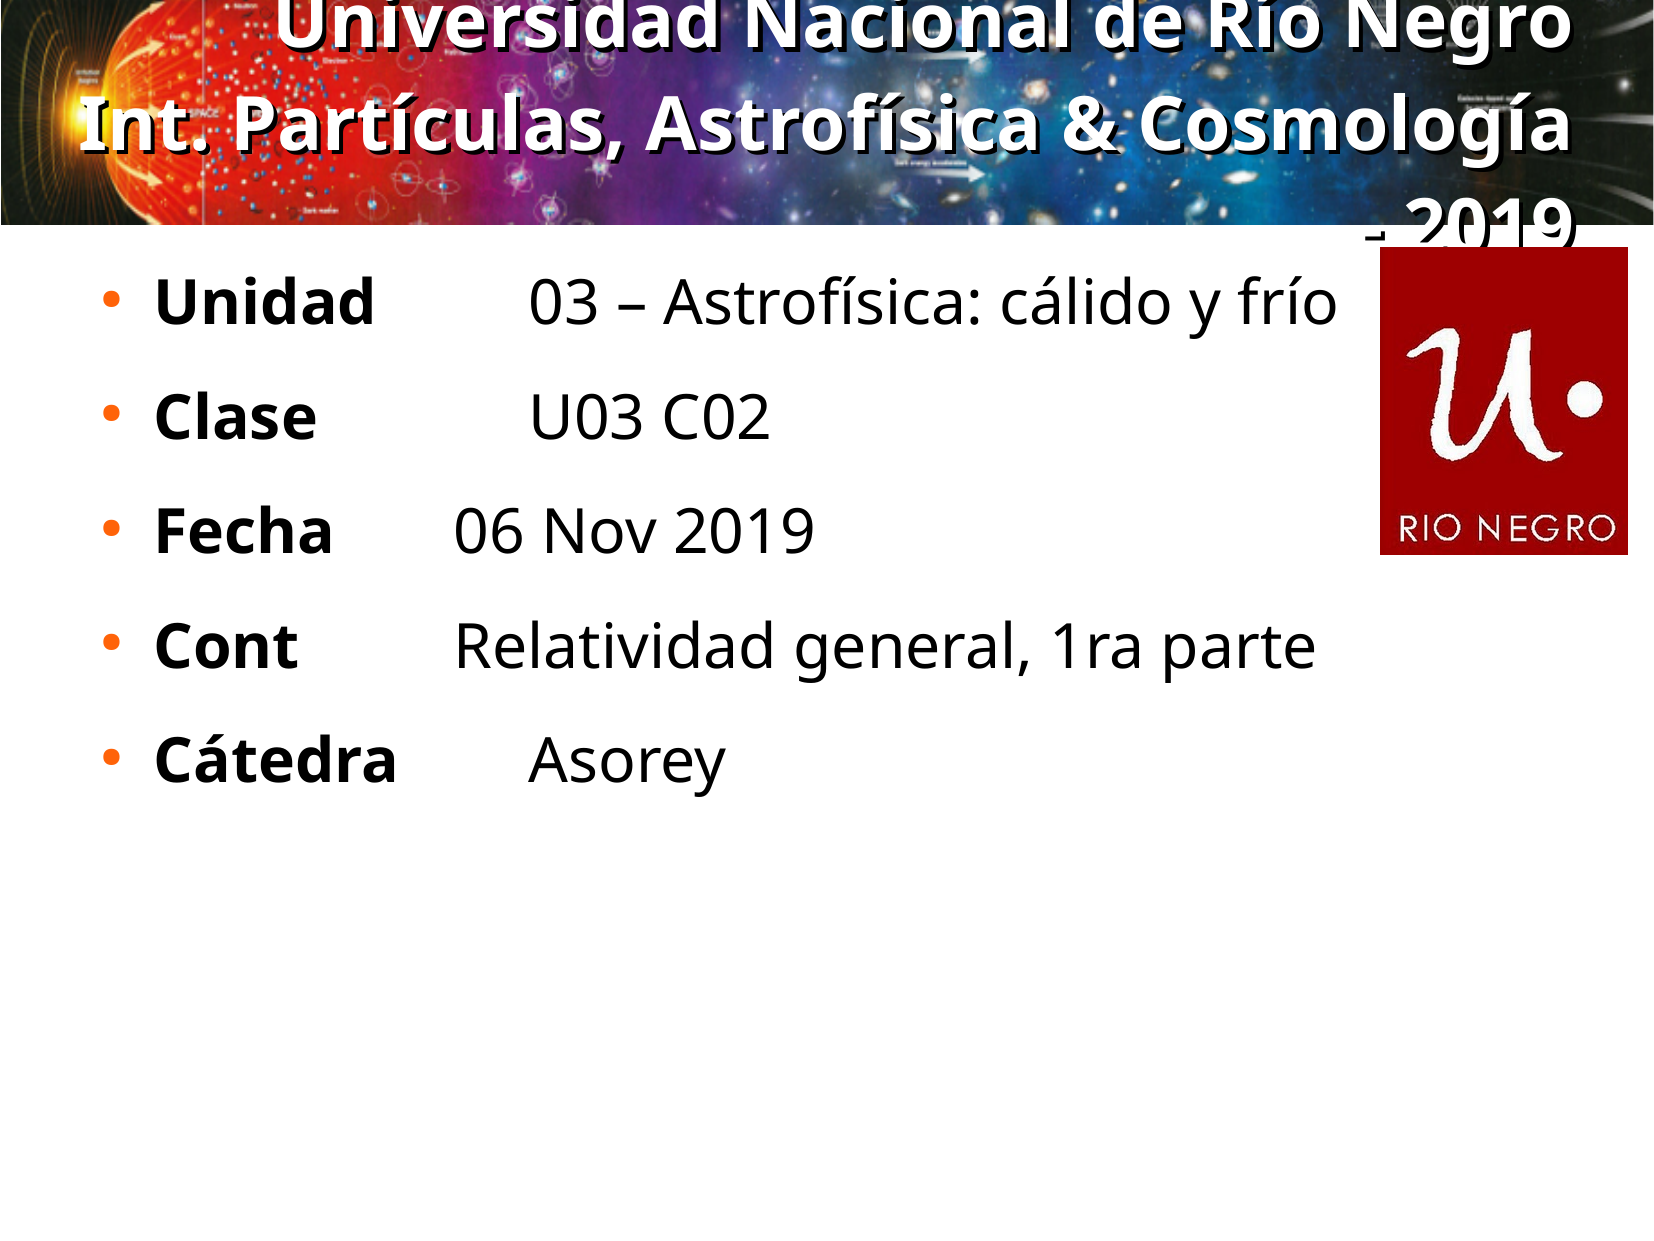

# Universidad Nacional de Río Negro Int. Partículas, Astrofísica & Cosmología - 2019
Unidad 		03 – Astrofísica: cálido y frío
Clase			U03 C02
Fecha		06 Nov 2019
Cont			Relatividad general, 1ra parte
Cátedra		Asorey